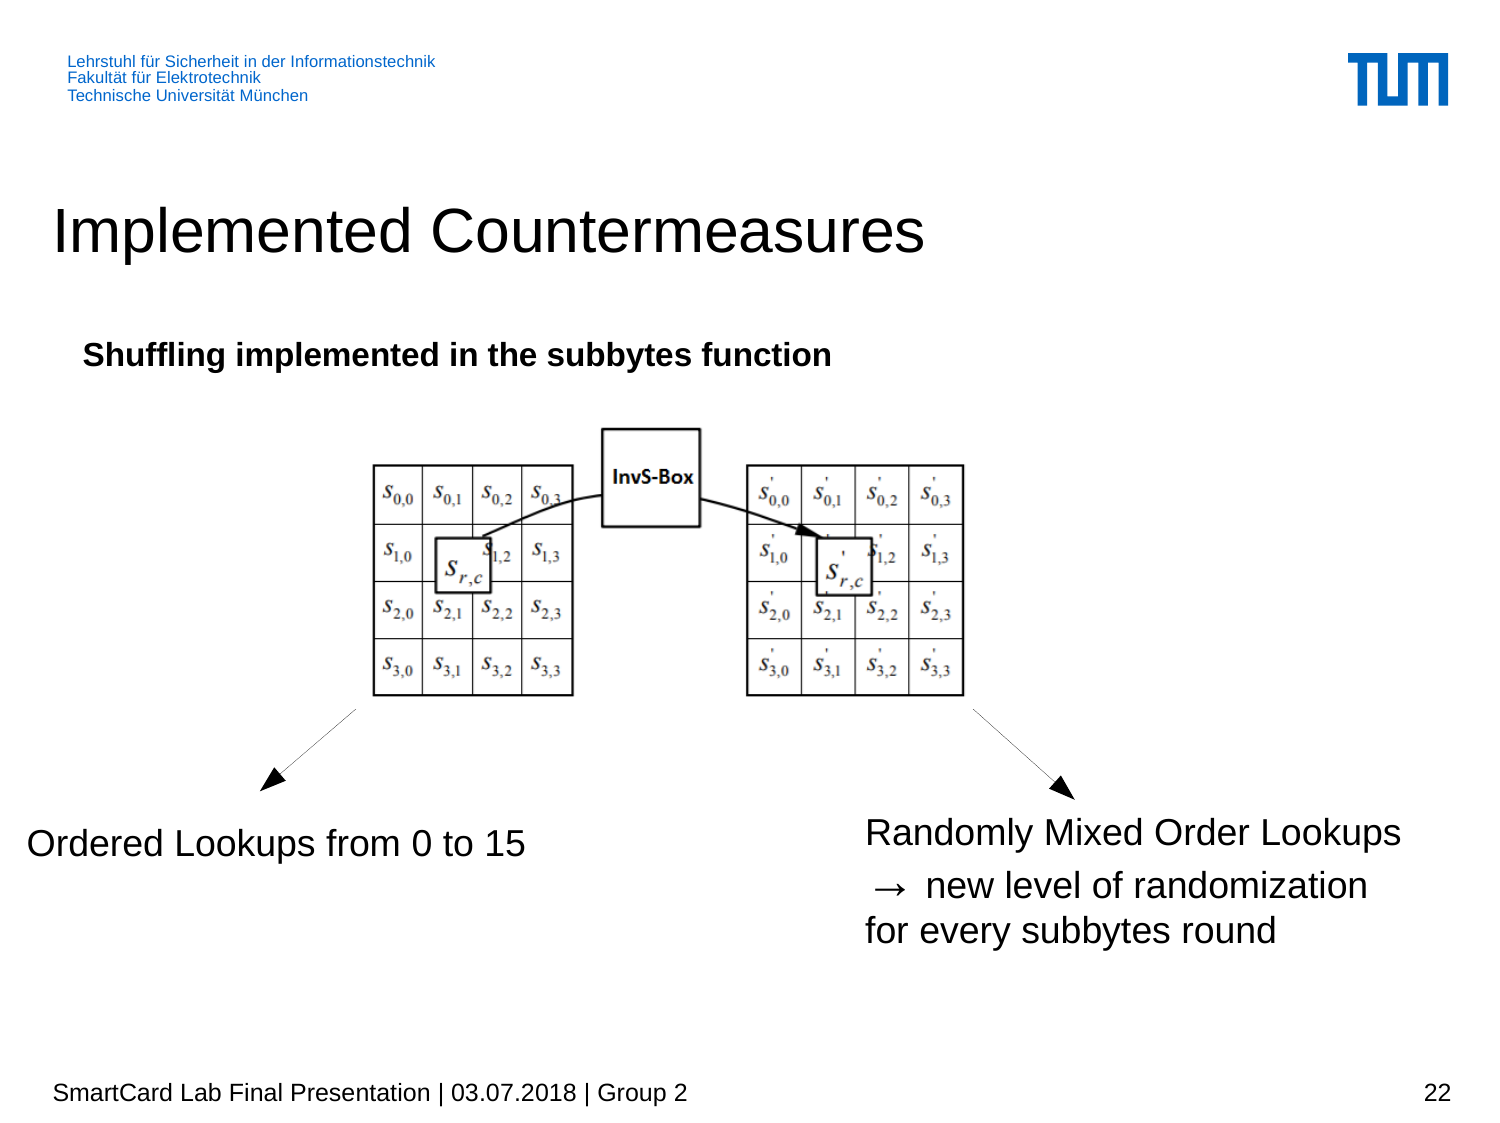

# Implemented Countermeasures
Shuffling implemented in the subbytes function
Randomly Mixed Order Lookups
→ new level of randomization for every subbytes round
Ordered Lookups from 0 to 15
SmartCard Lab Final Presentation | 03.07.2018 | Group 2
22